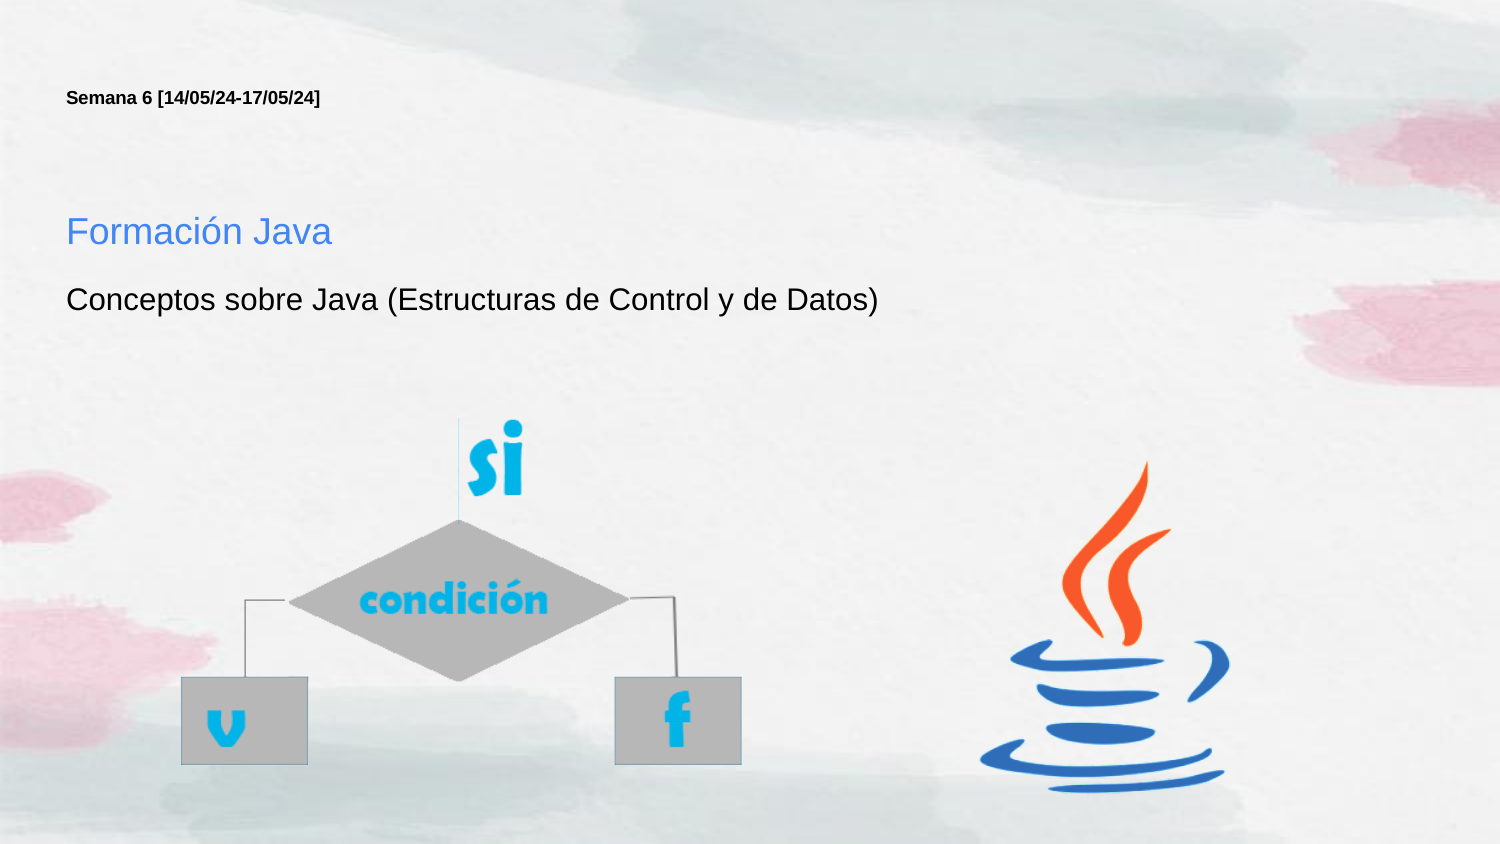

# Semana 6 [14/05/24-17/05/24]
Formación Java
Conceptos sobre Java (Estructuras de Control y de Datos)